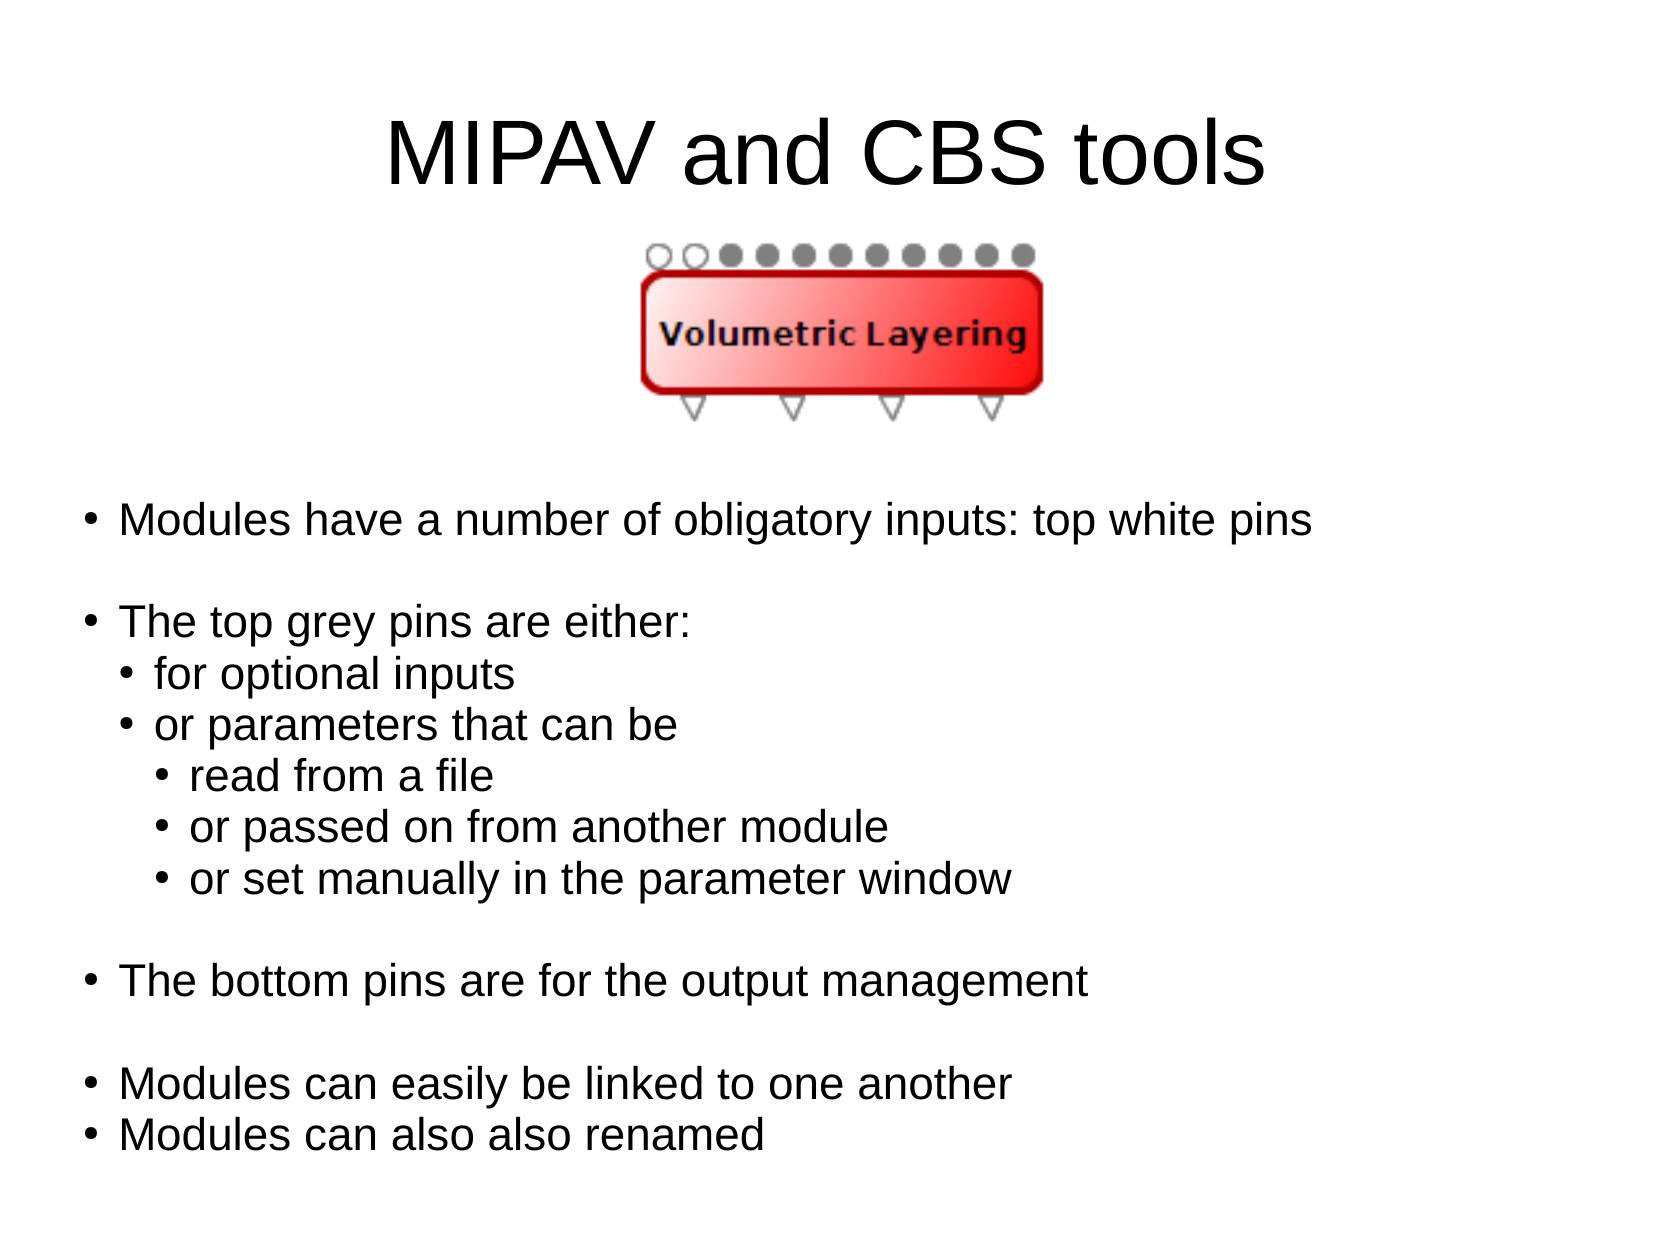

# MIPAV and CBS tools
Modules have a number of obligatory inputs: top white pins
The top grey pins are either:
for optional inputs
or parameters that can be
read from a file
or passed on from another module
or set manually in the parameter window
The bottom pins are for the output management
Modules can easily be linked to one another
Modules can also also renamed